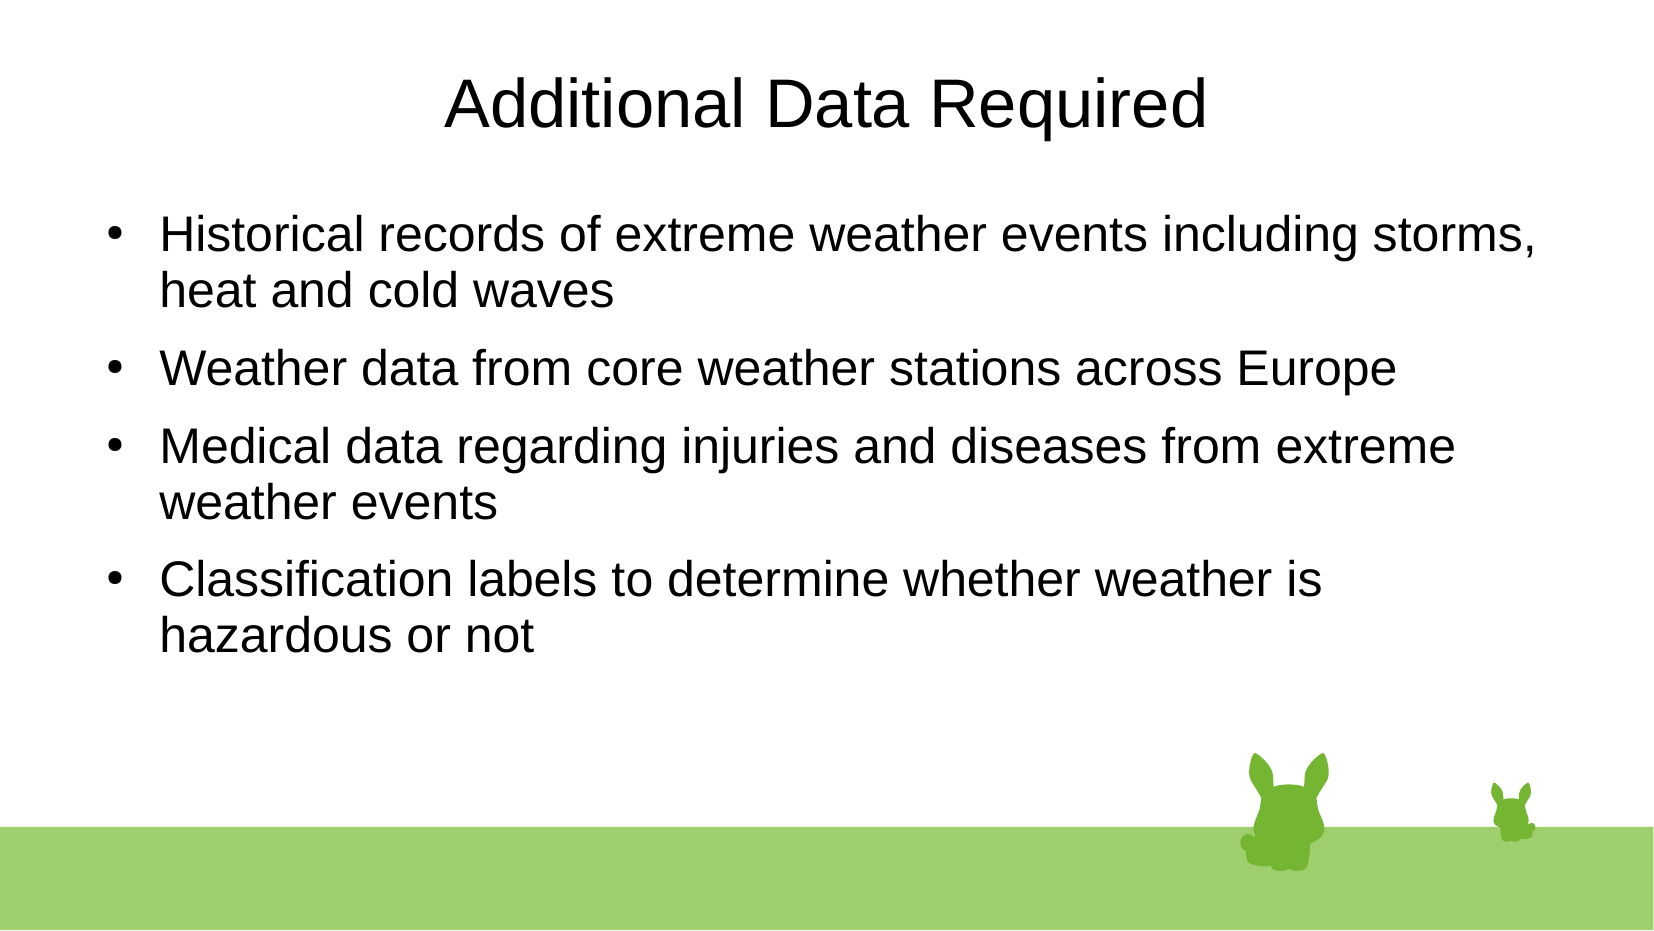

# Additional Data Required
Historical records of extreme weather events including storms, heat and cold waves
Weather data from core weather stations across Europe
Medical data regarding injuries and diseases from extreme weather events
Classification labels to determine whether weather is hazardous or not